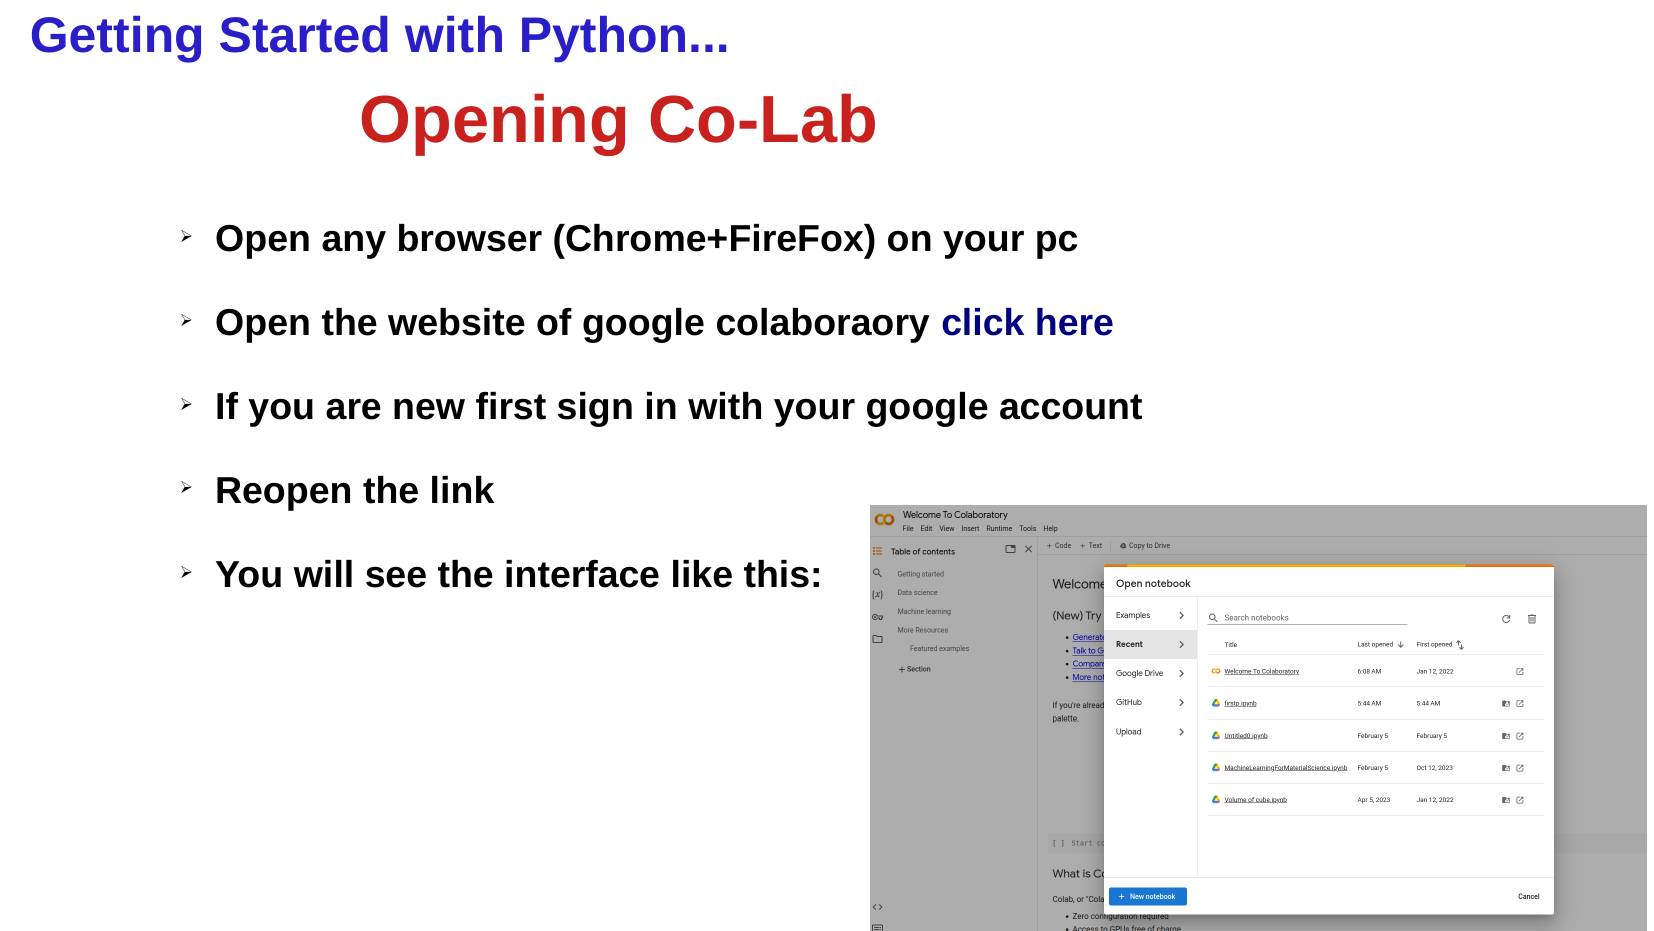

Getting Started with Python...
Opening Co-Lab
Open any browser (Chrome+FireFox) on your pc
Open the website of google colaboraory click here
If you are new first sign in with your google account
Reopen the link
You will see the interface like this: